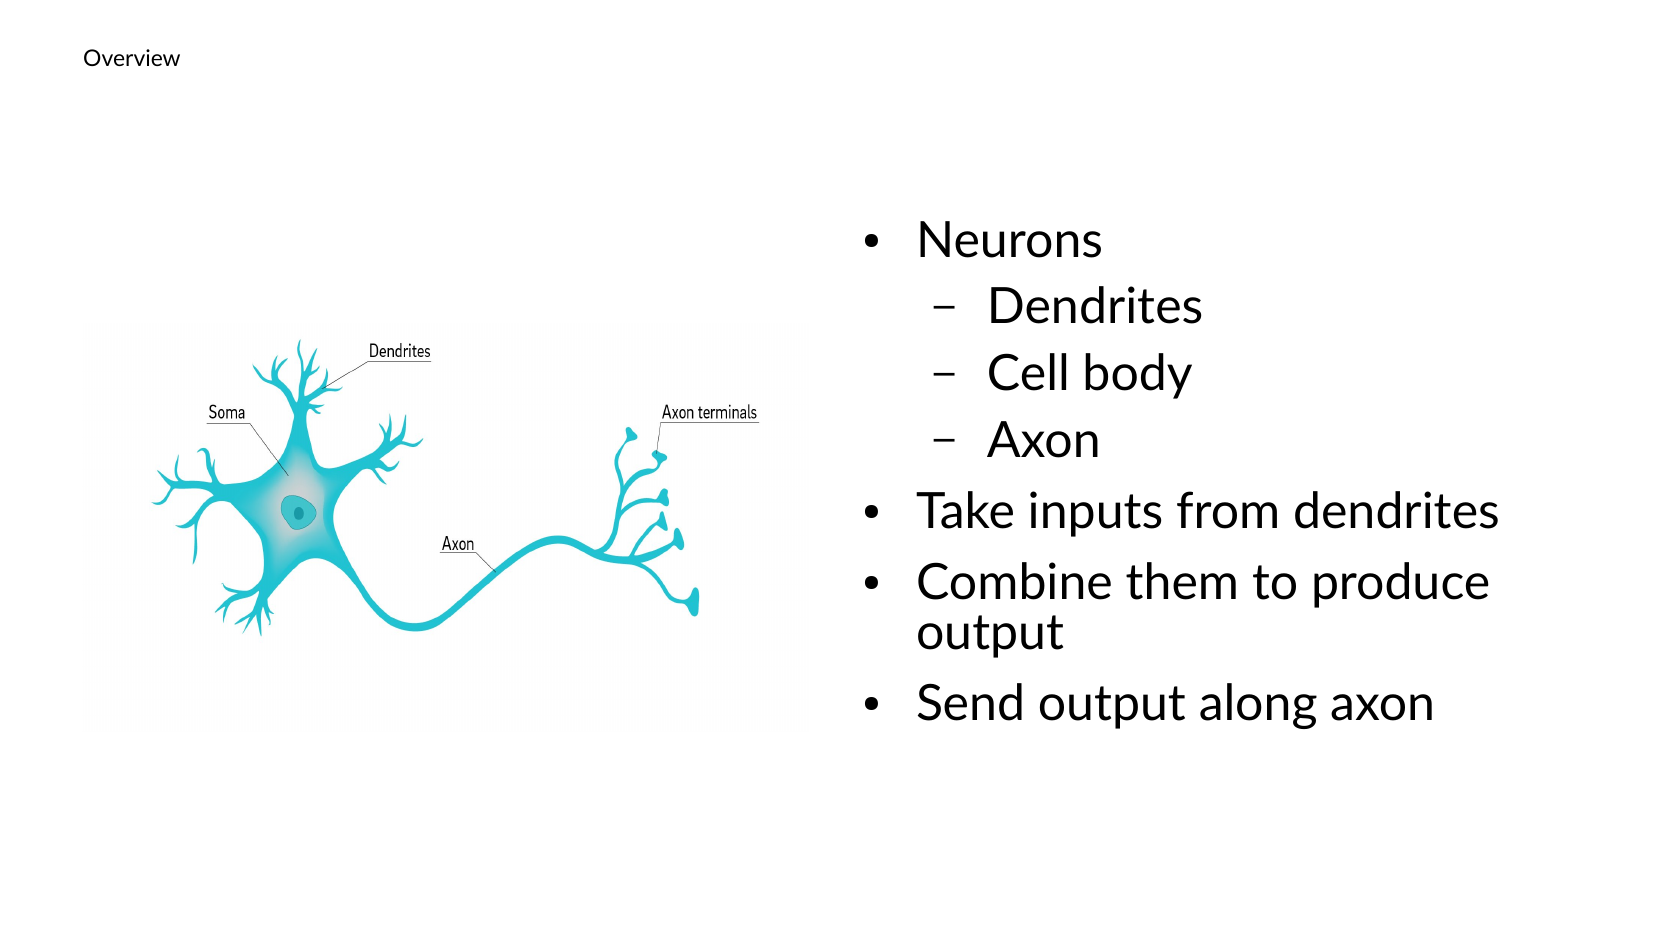

# Overview
Neurons
Dendrites
Cell body
Axon
Take inputs from dendrites
Combine them to produce output
Send output along axon